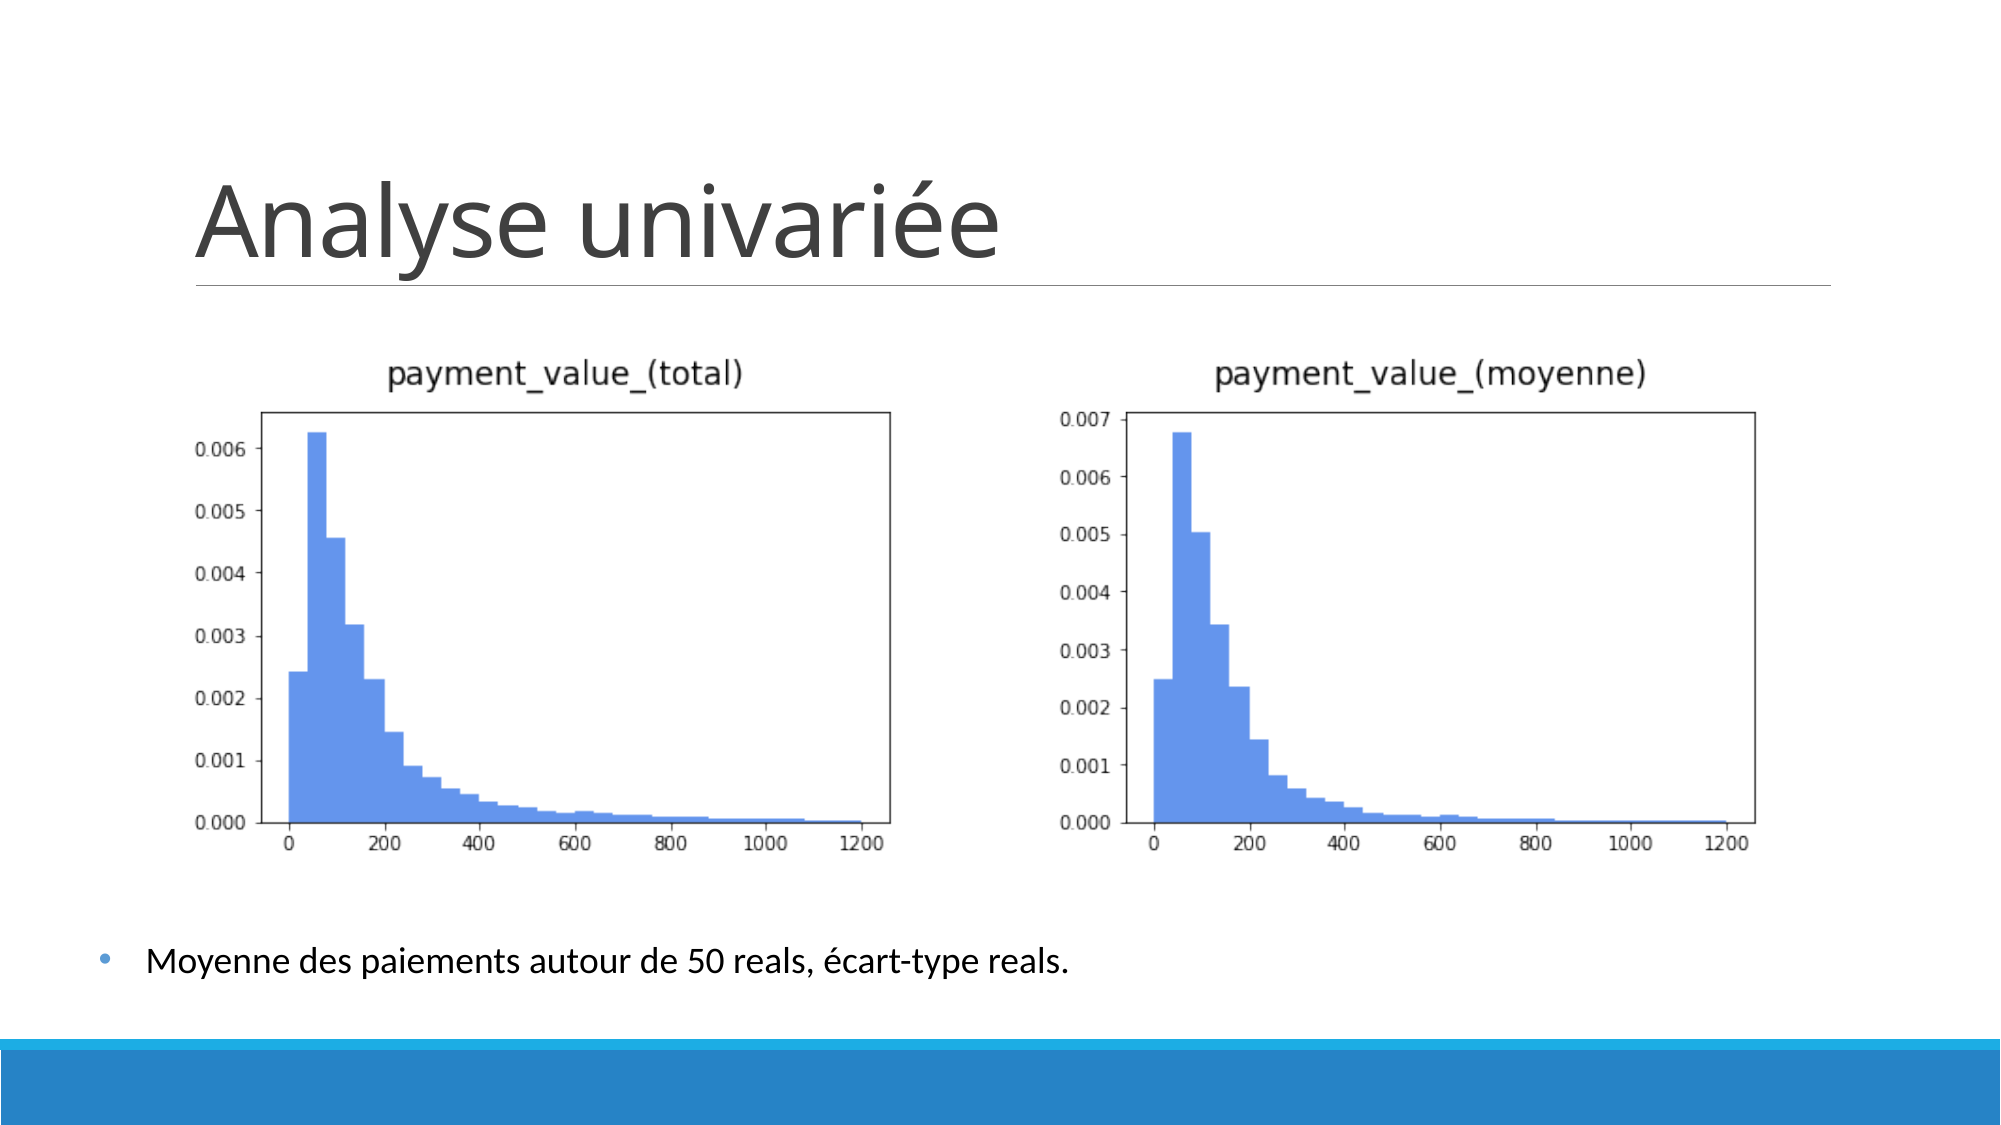

# Analyse univariée
Moyenne des paiements autour de 50 reals, écart-type reals.